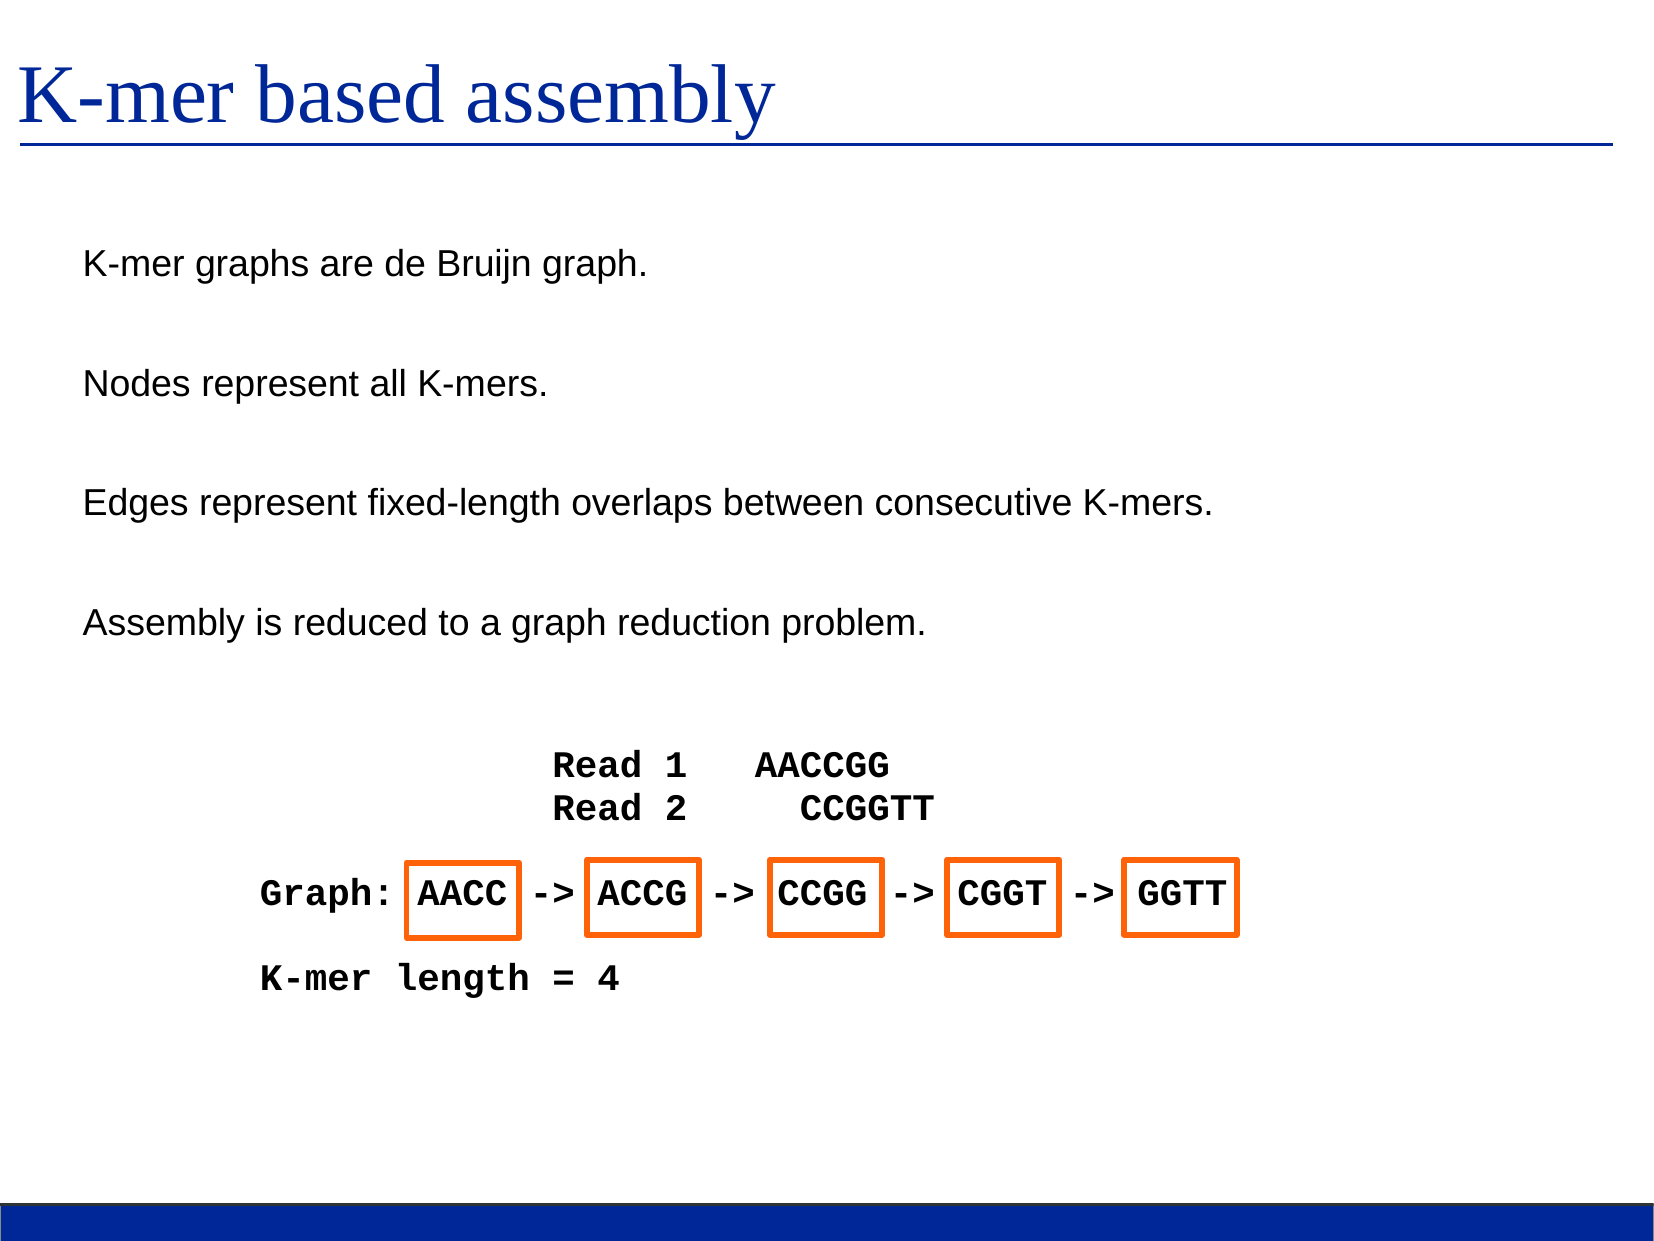

# K-mer based assembly
K-mer graphs are de Bruijn graph.
Nodes represent all K-mers.
Edges represent fixed-length overlaps between consecutive K-mers.
Assembly is reduced to a graph reduction problem.
 Read 1 AACCGG
 Read 2 CCGGTT
Graph: AACC -> ACCG -> CCGG -> CGGT -> GGTT
K-mer length = 4